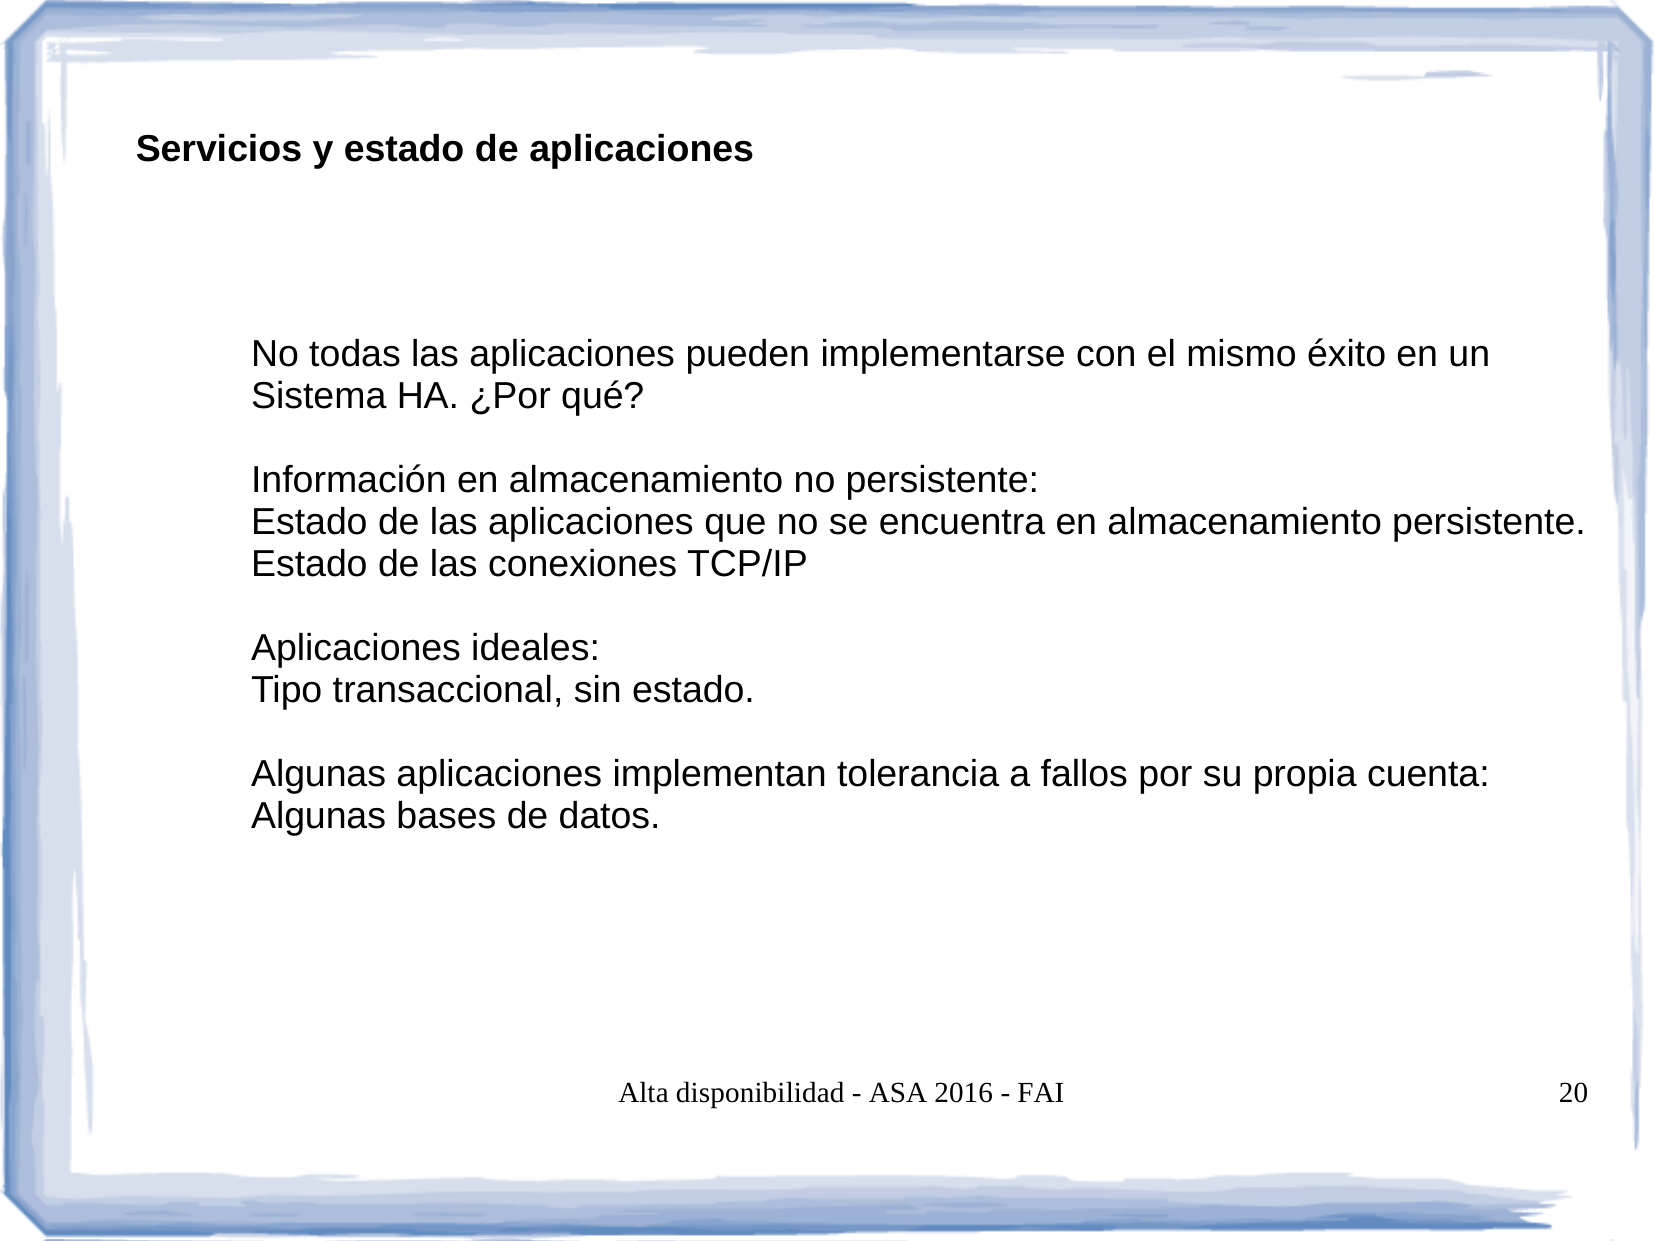

Servicios y estado de aplicaciones
No todas las aplicaciones pueden implementarse con el mismo éxito en un
Sistema HA. ¿Por qué?
Información en almacenamiento no persistente:
Estado de las aplicaciones que no se encuentra en almacenamiento persistente.
Estado de las conexiones TCP/IP
Aplicaciones ideales:
Tipo transaccional, sin estado.
Algunas aplicaciones implementan tolerancia a fallos por su propia cuenta:
Algunas bases de datos.
Alta disponibilidad - ASA 2016 - FAI
20